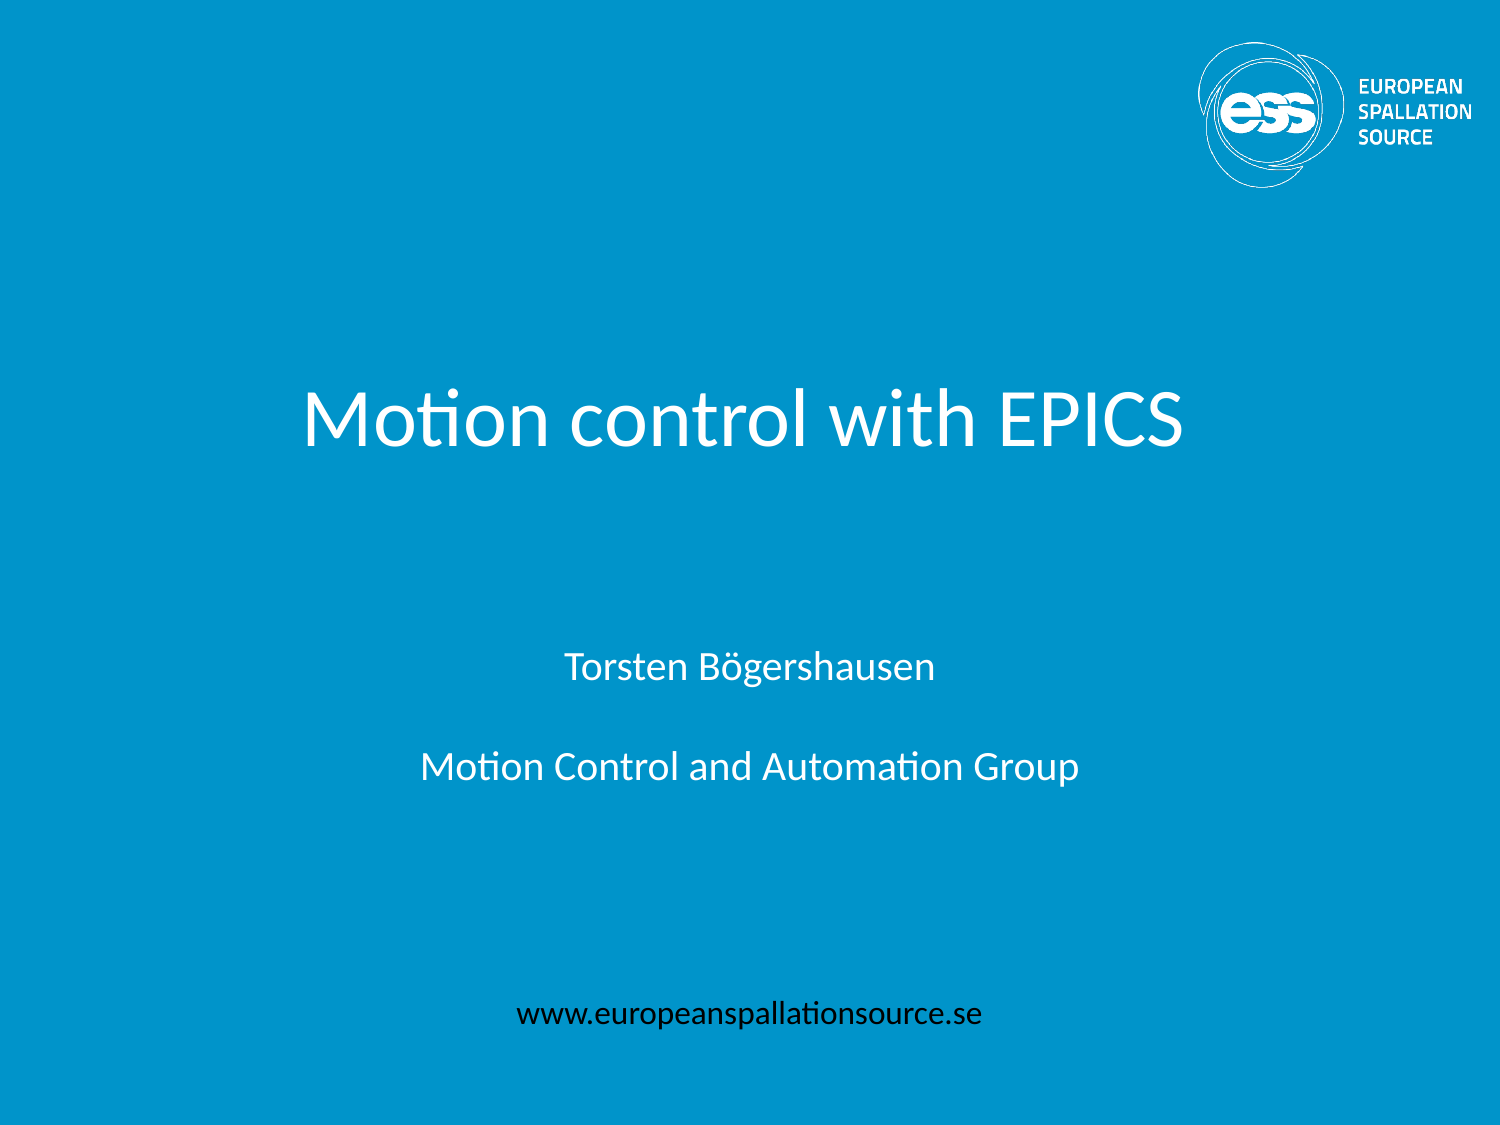

# Motion control with EPICS
Torsten Bögershausen
Motion Control and Automation Group
www.europeanspallationsource.se